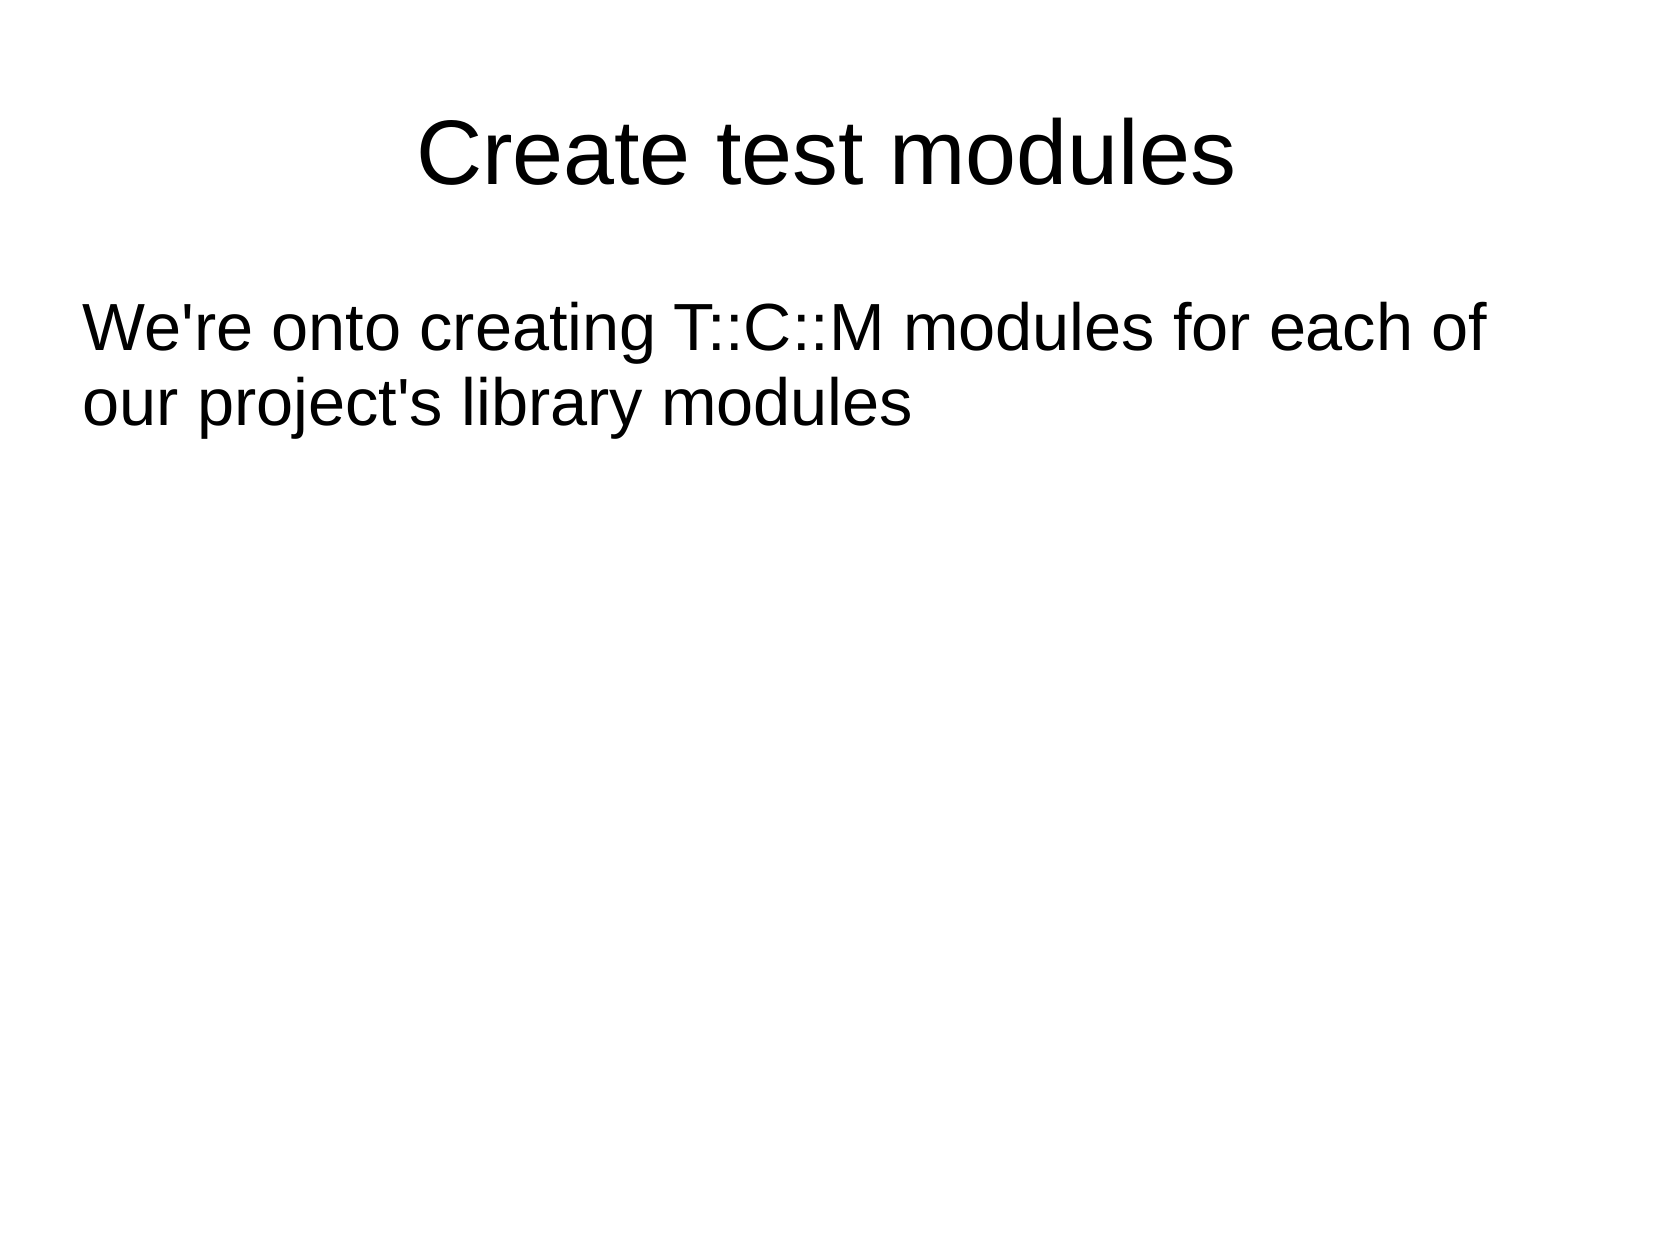

# Create test modules
We're onto creating T::C::M modules for each of our project's library modules